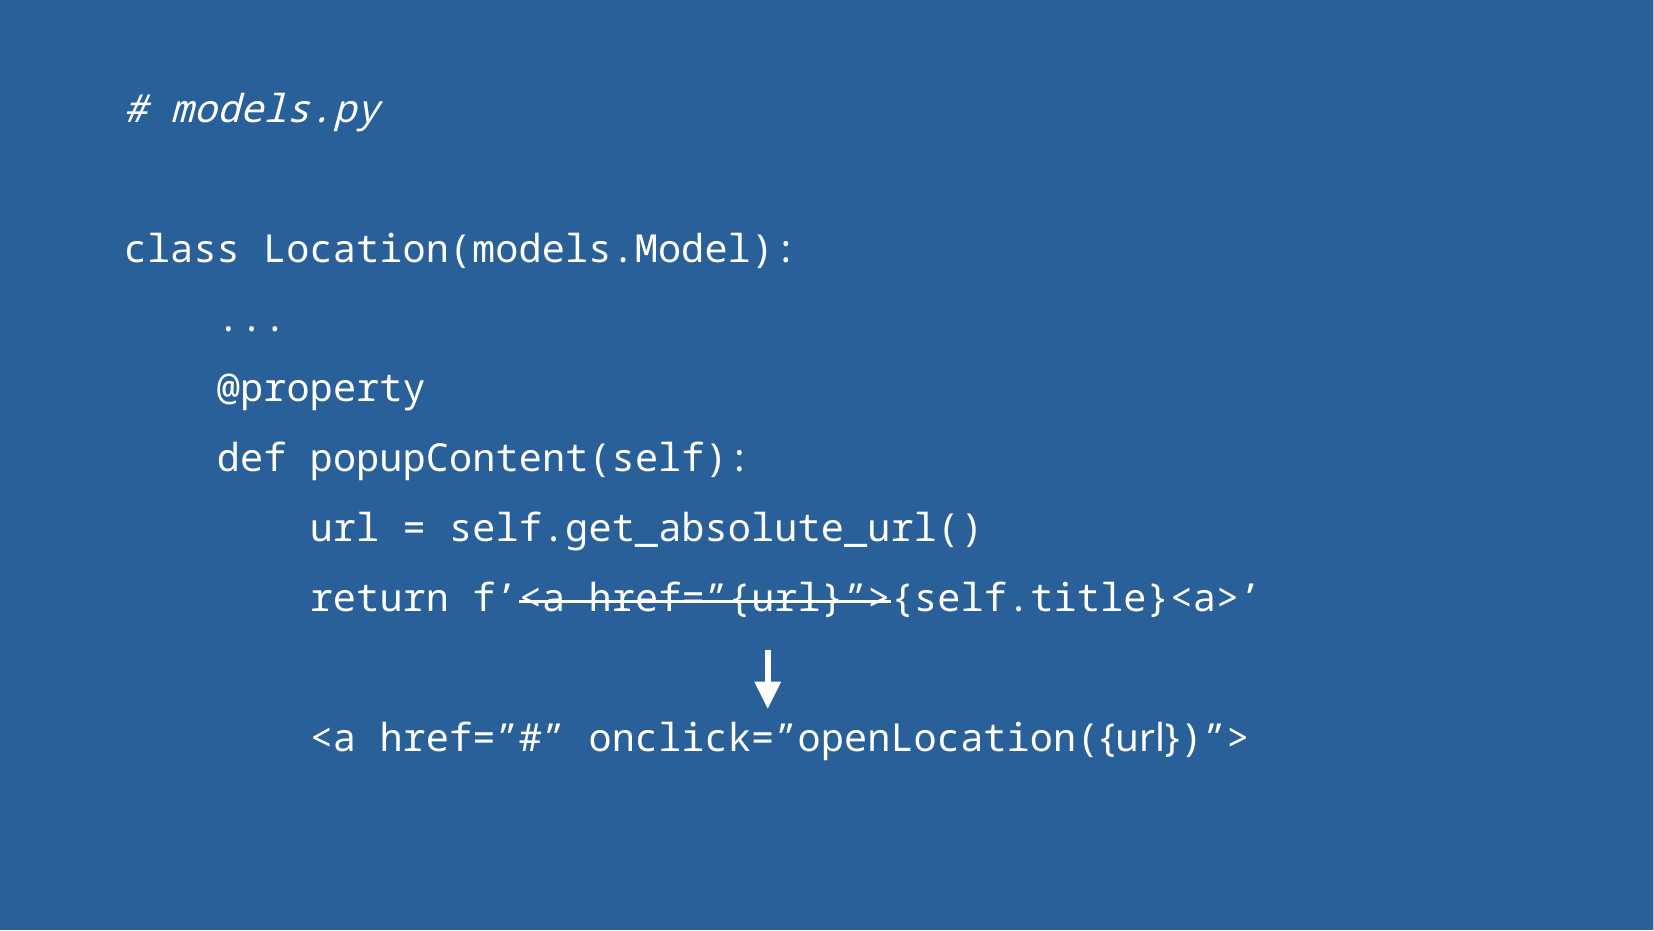

# # models.py
class Location(models.Model):
 ...
 @property
 def popupContent(self):
 url = self.get_absolute_url()
 return f’<a href=”{url}”>{self.title}<a>’
 <a href=”#” onclick=”openLocation({url})”>